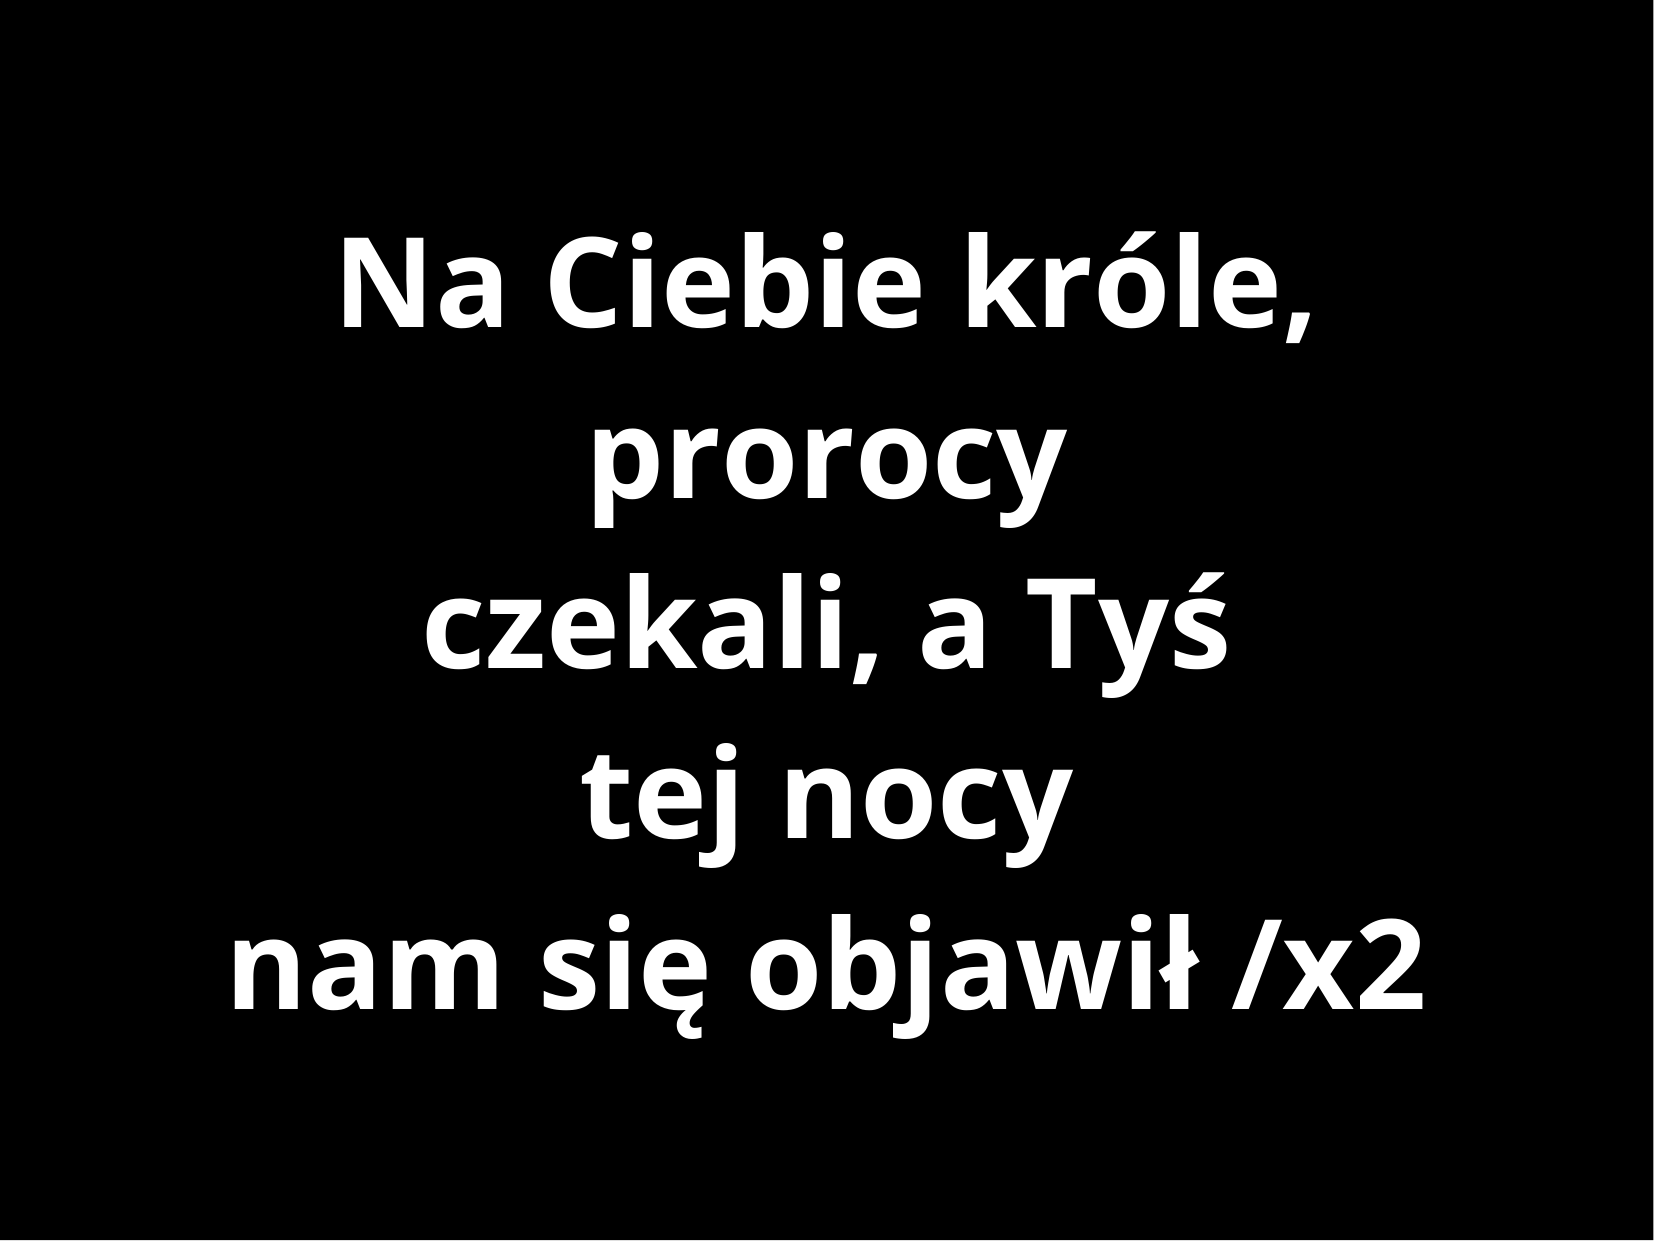

# Na Ciebie króle, prorocy czekali, a Tyś tej nocy nam się objawił /x2